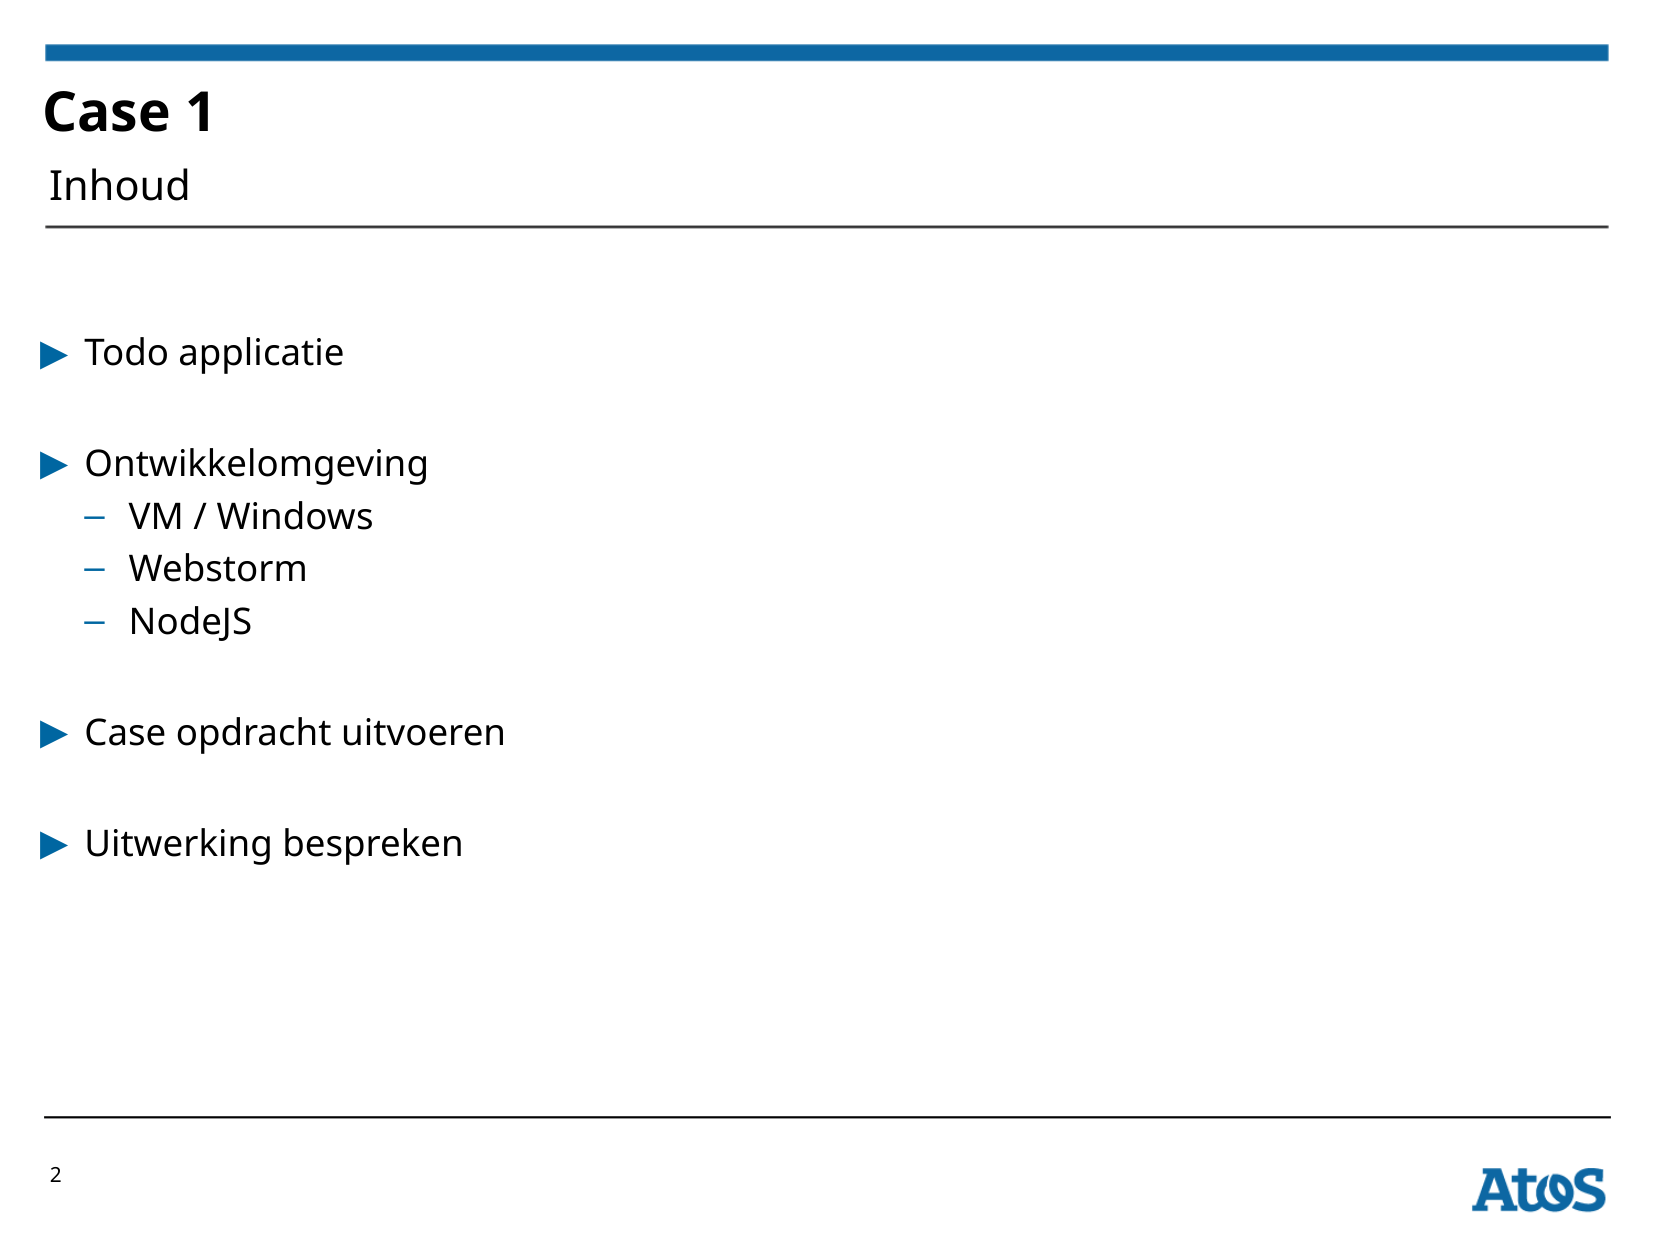

# Case 1
Inhoud
Todo applicatie
Ontwikkelomgeving
VM / Windows
Webstorm
NodeJS
Case opdracht uitvoeren
Uitwerking bespreken